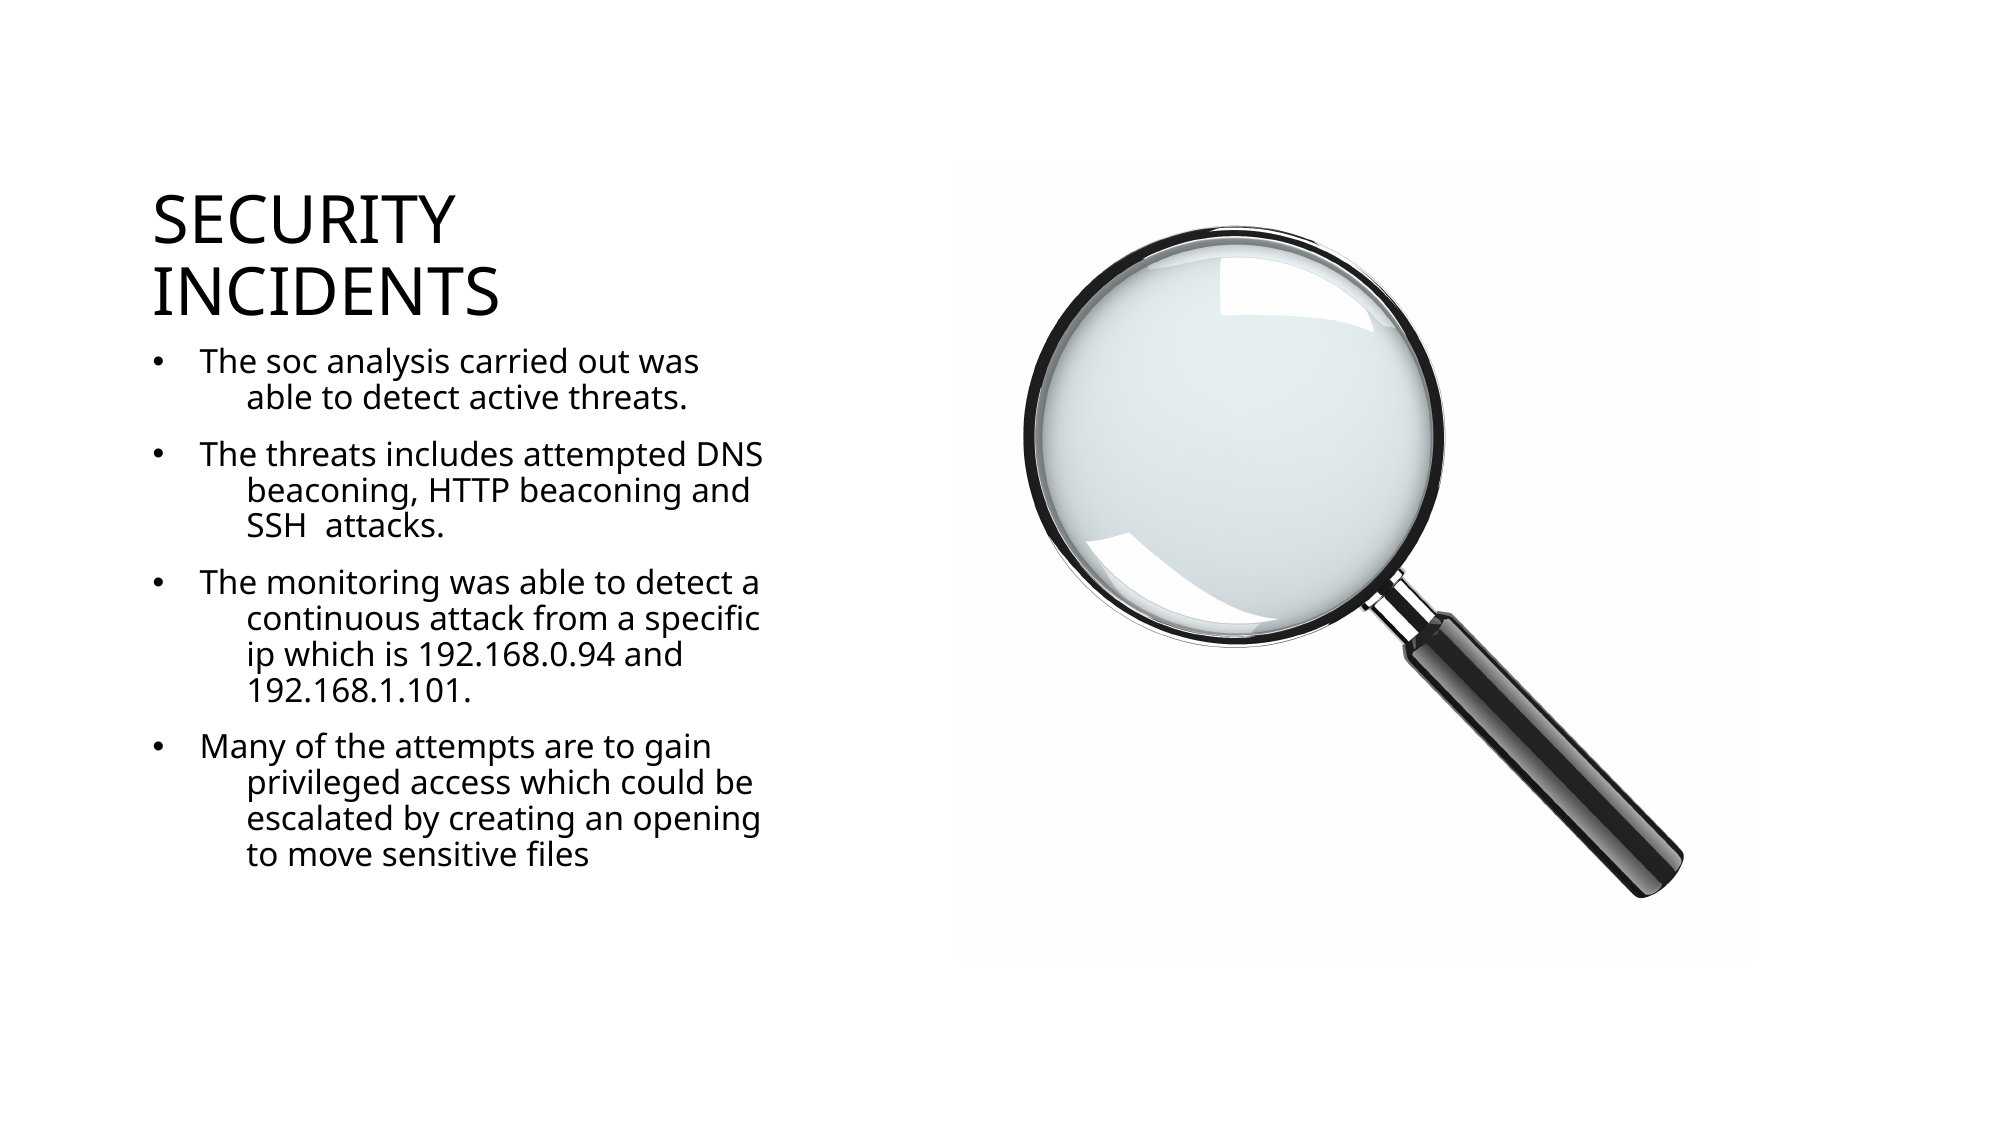

# SECURITY INCIDENTS
The soc analysis carried out was able to detect active threats.
The threats includes attempted DNS beaconing, HTTP beaconing and SSH attacks.
The monitoring was able to detect a continuous attack from a specific ip which is 192.168.0.94 and 192.168.1.101.
Many of the attempts are to gain privileged access which could be escalated by creating an opening to move sensitive files